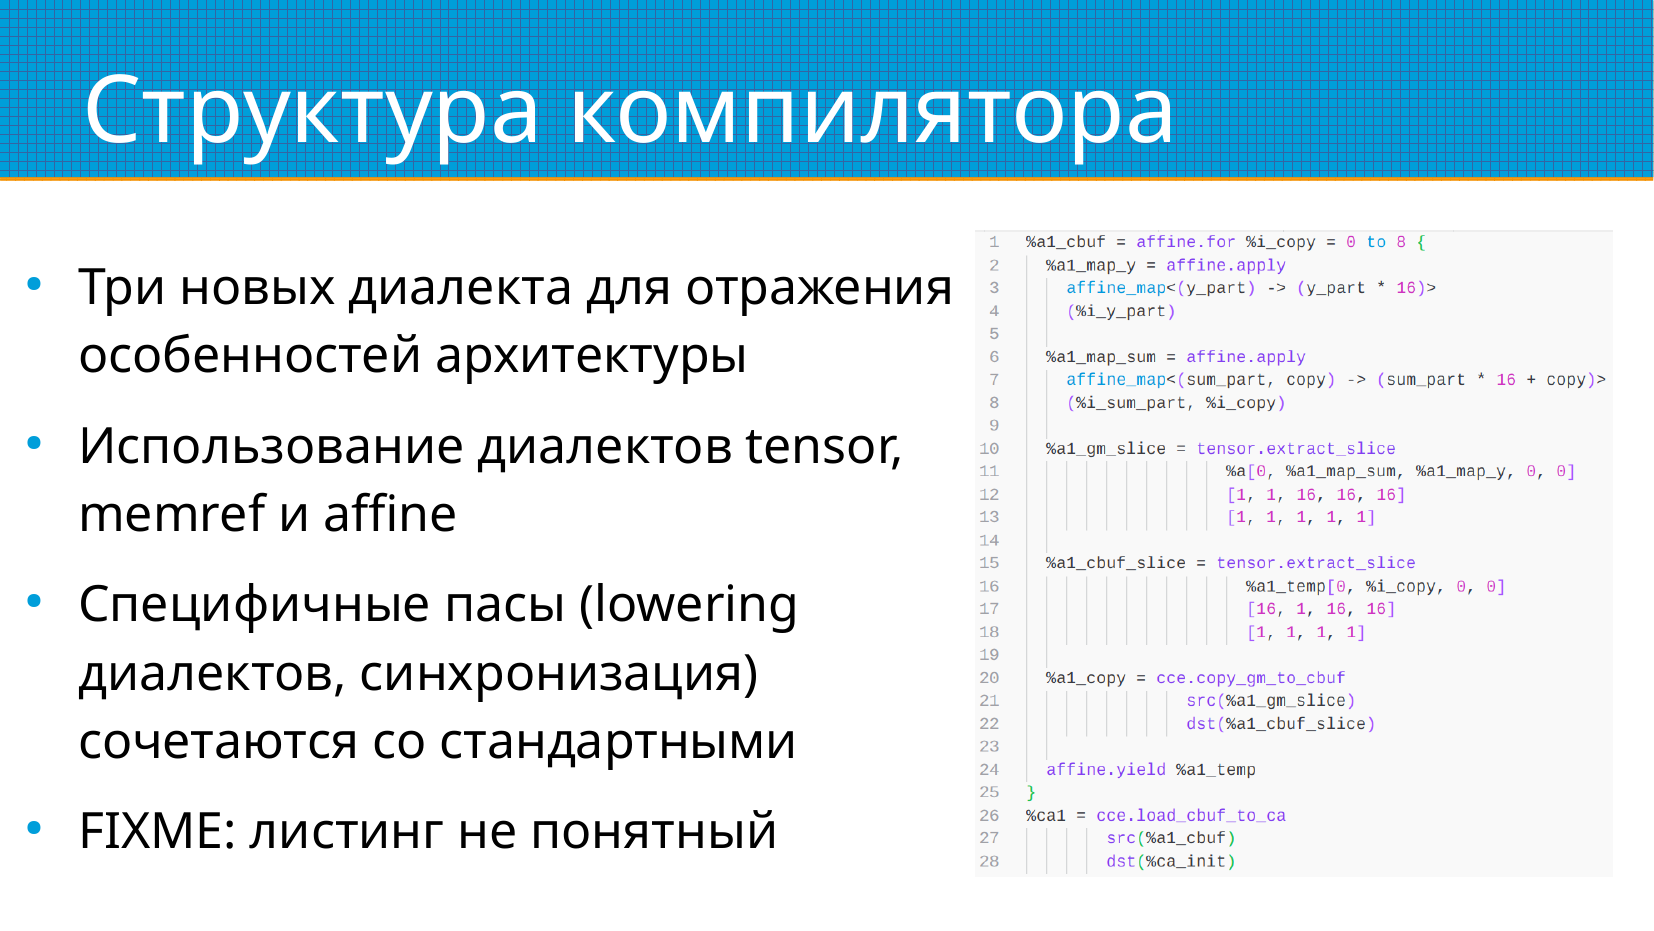

# Структура компилятора
Три новых диалекта для отражения особенностей архитектуры
Использование диалектов tensor, memref и affine
Специфичные пасы (lowering диалектов, синхронизация) сочетаются со стандартными
FIXME: листинг не понятный